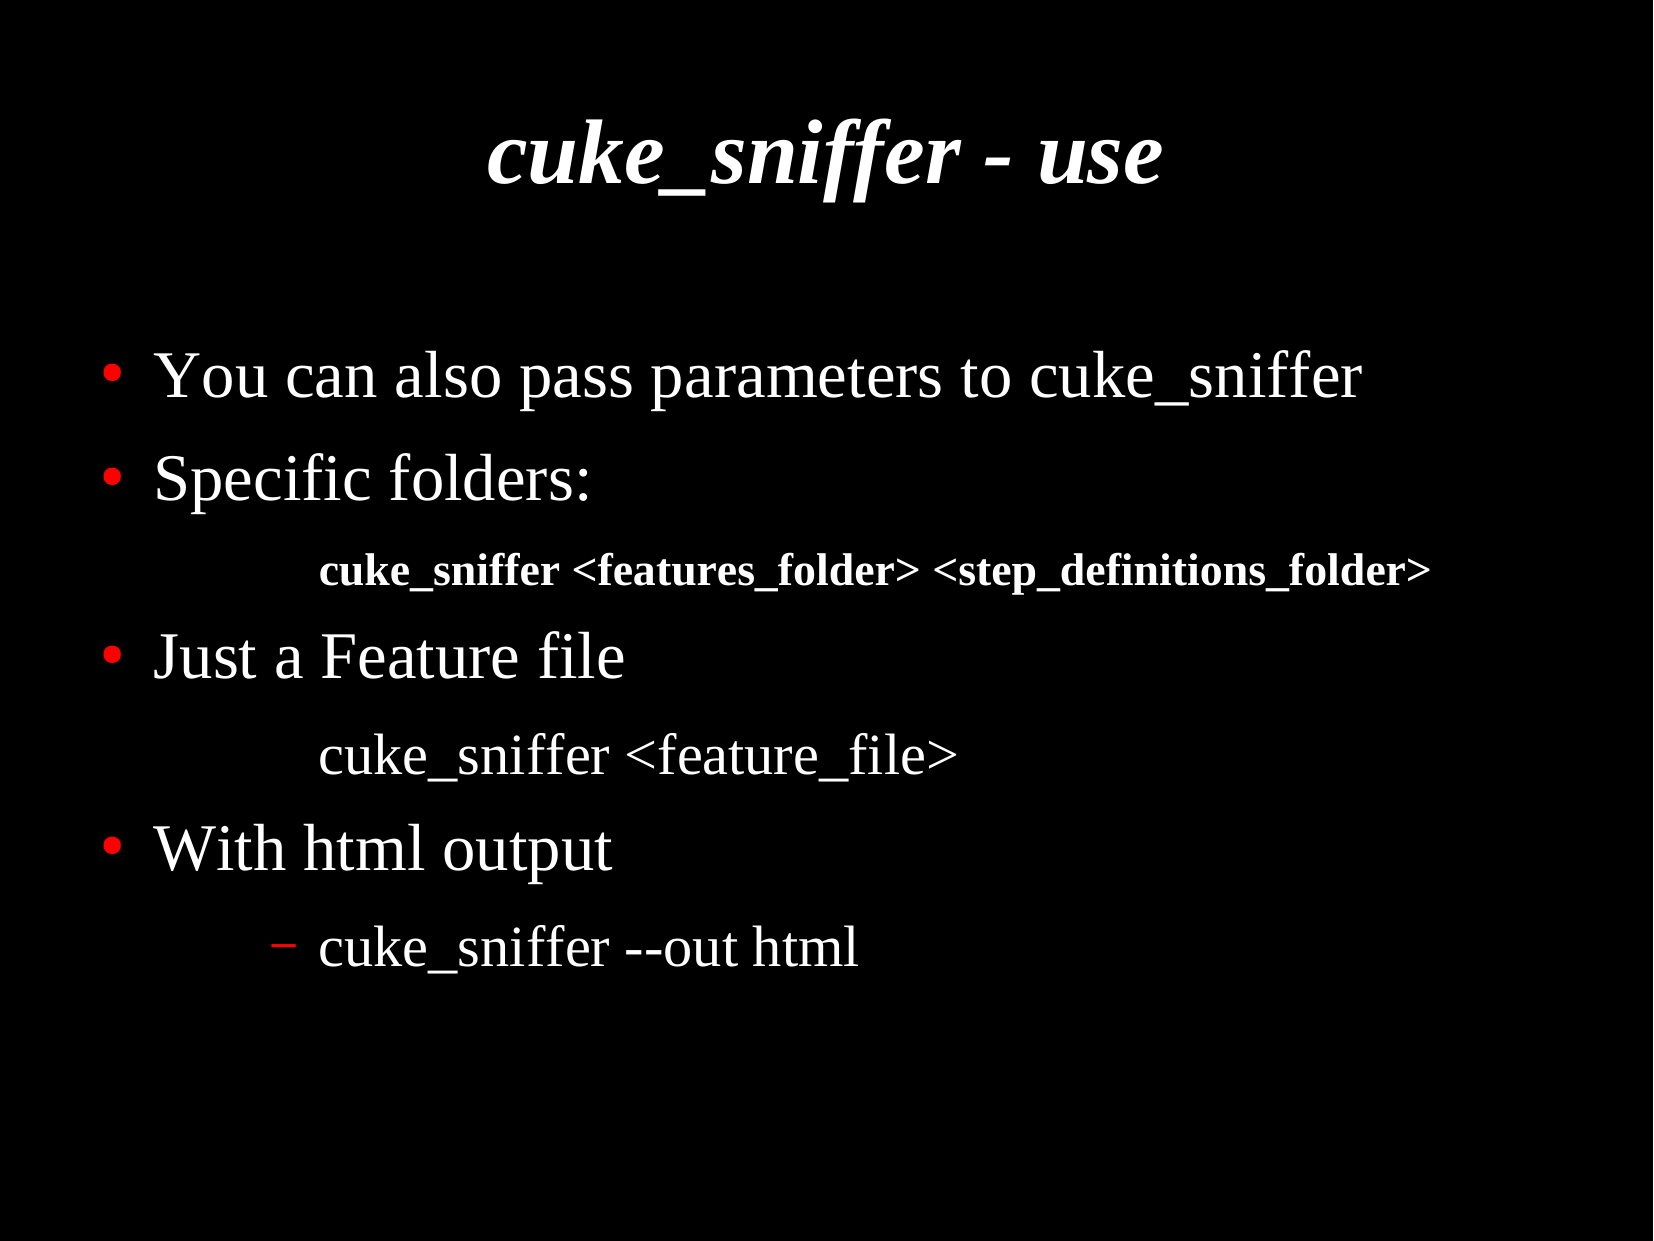

# cuke_sniffer - use
You can also pass parameters to cuke_sniffer
Specific folders:
cuke_sniffer <features_folder> <step_definitions_folder>
Just a Feature file
cuke_sniffer <feature_file>
With html output
cuke_sniffer --out html